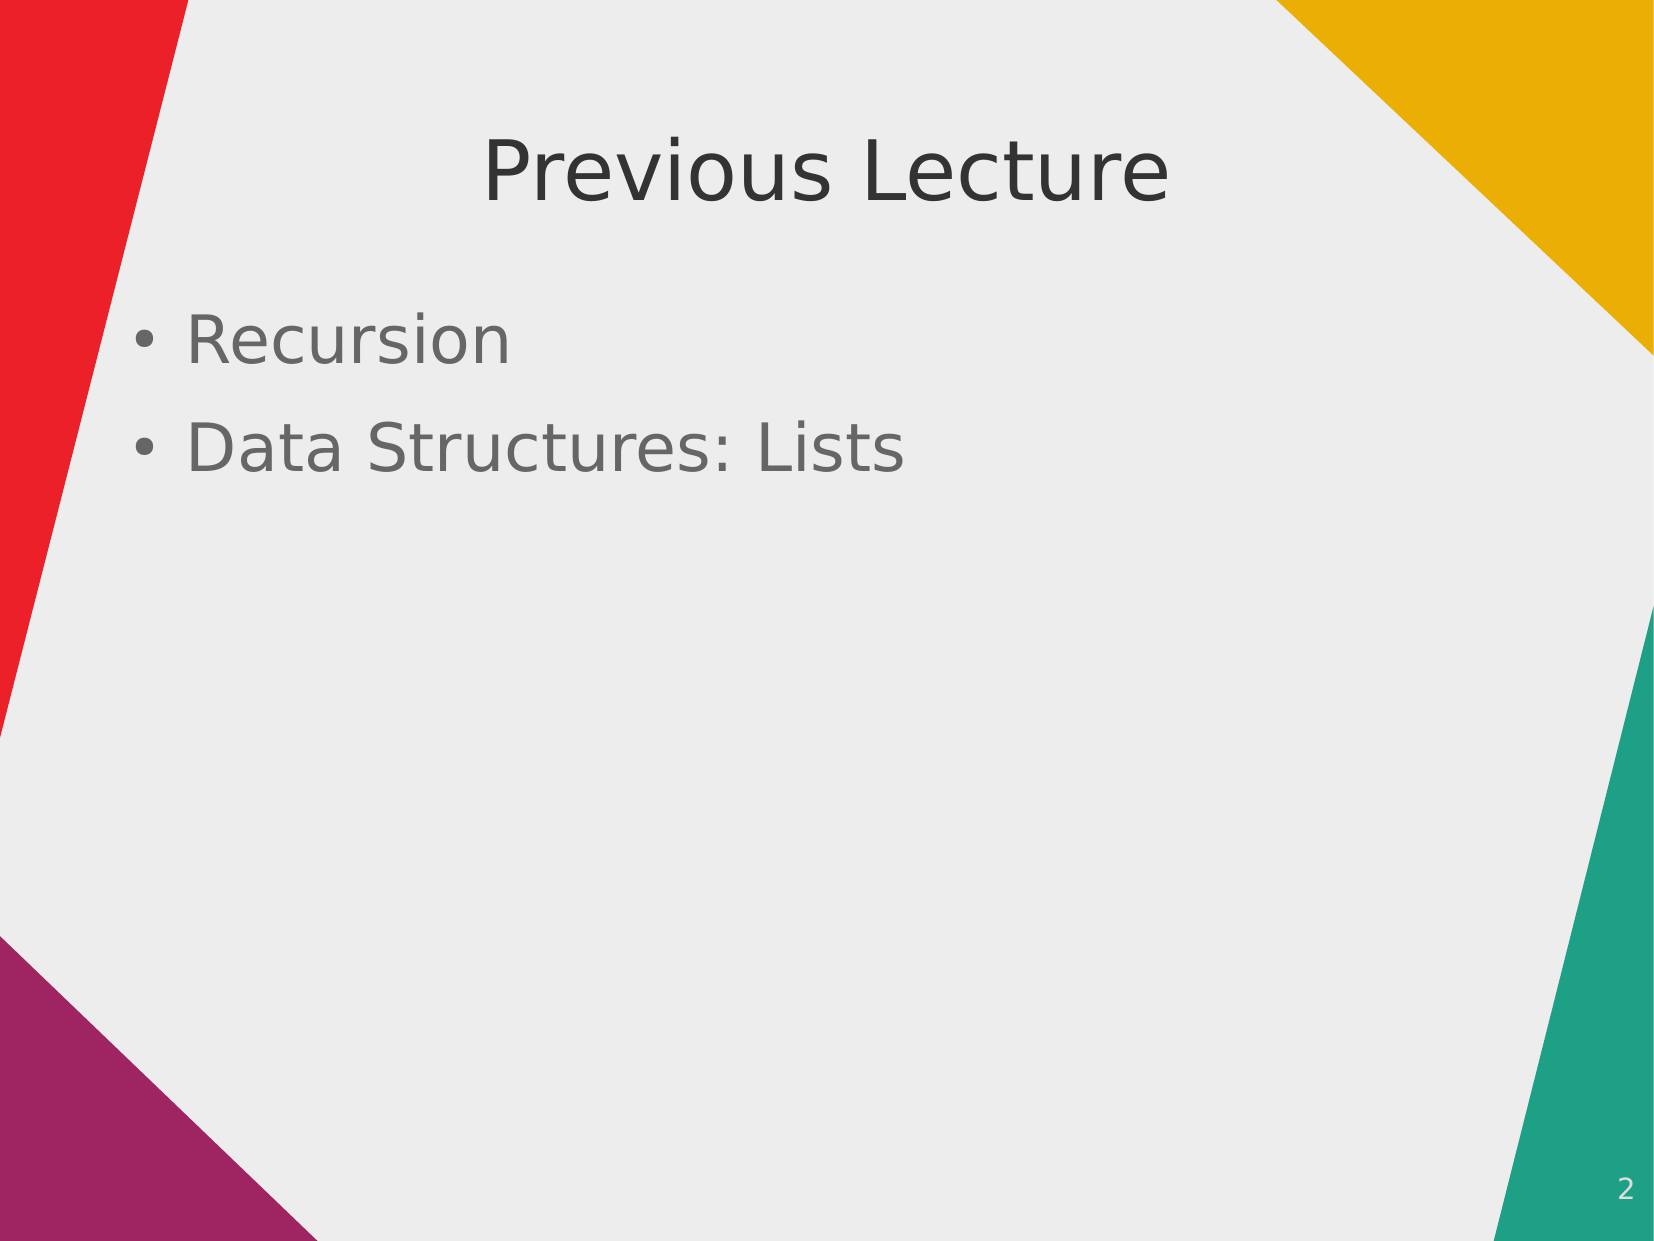

# Previous Lecture
Recursion
Data Structures: Lists
2